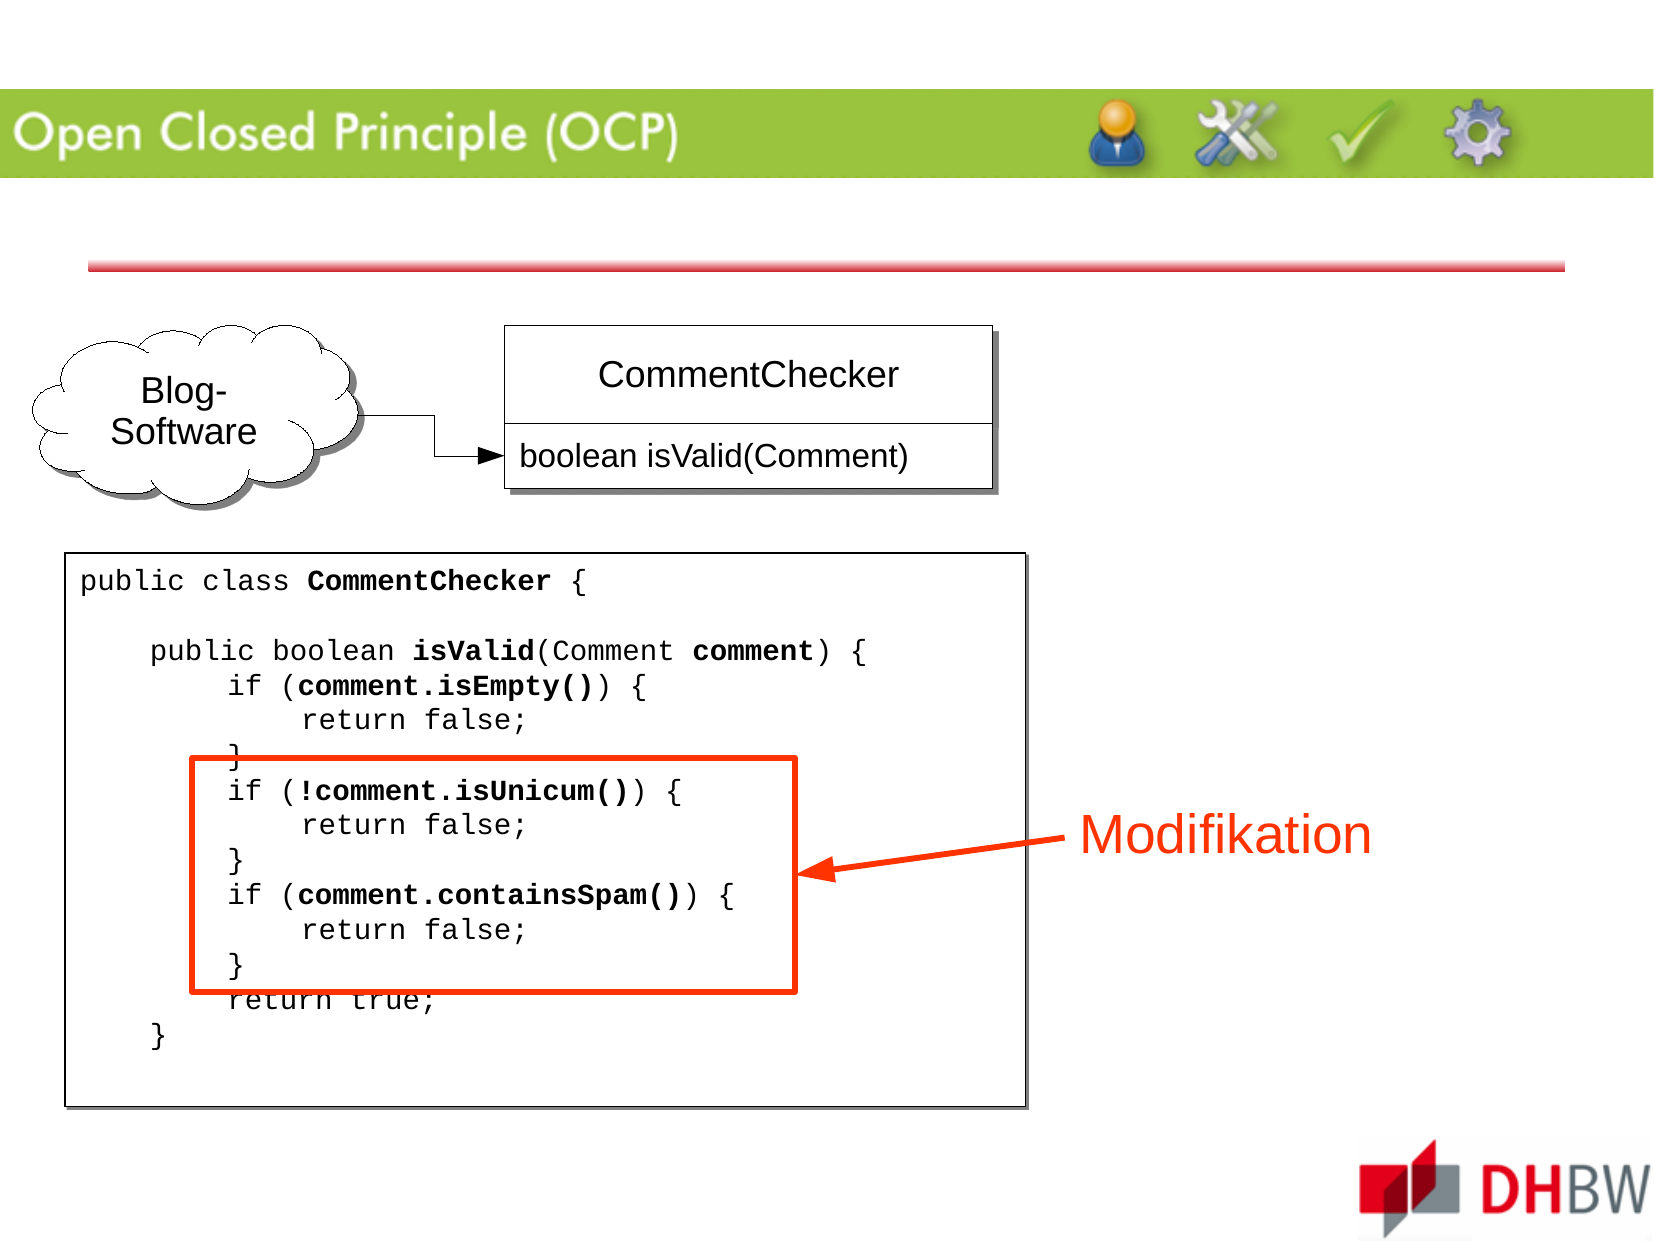

Blog-
Software
CommentChecker
boolean isValid(Comment)
public class CommentChecker {
 public boolean isValid(Comment comment) {
		if (comment.isEmpty()) {
			return false;
		}
		return true;
 }
public class CommentChecker {
 public boolean isValid(Comment comment) {
		if (comment.isEmpty()) {
			return false;
		}
		if (!comment.isUnicum()) {
			return false;
		}
		return true;
 }
public class CommentChecker {
 public boolean isValid(Comment comment) {
		if (comment.isEmpty()) {
			return false;
		}
		if (!comment.isUnicum()) {
			return false;
		}
		if (comment.containsSpam()) {
			return false;
		}
		return true;
 }
Modifikation